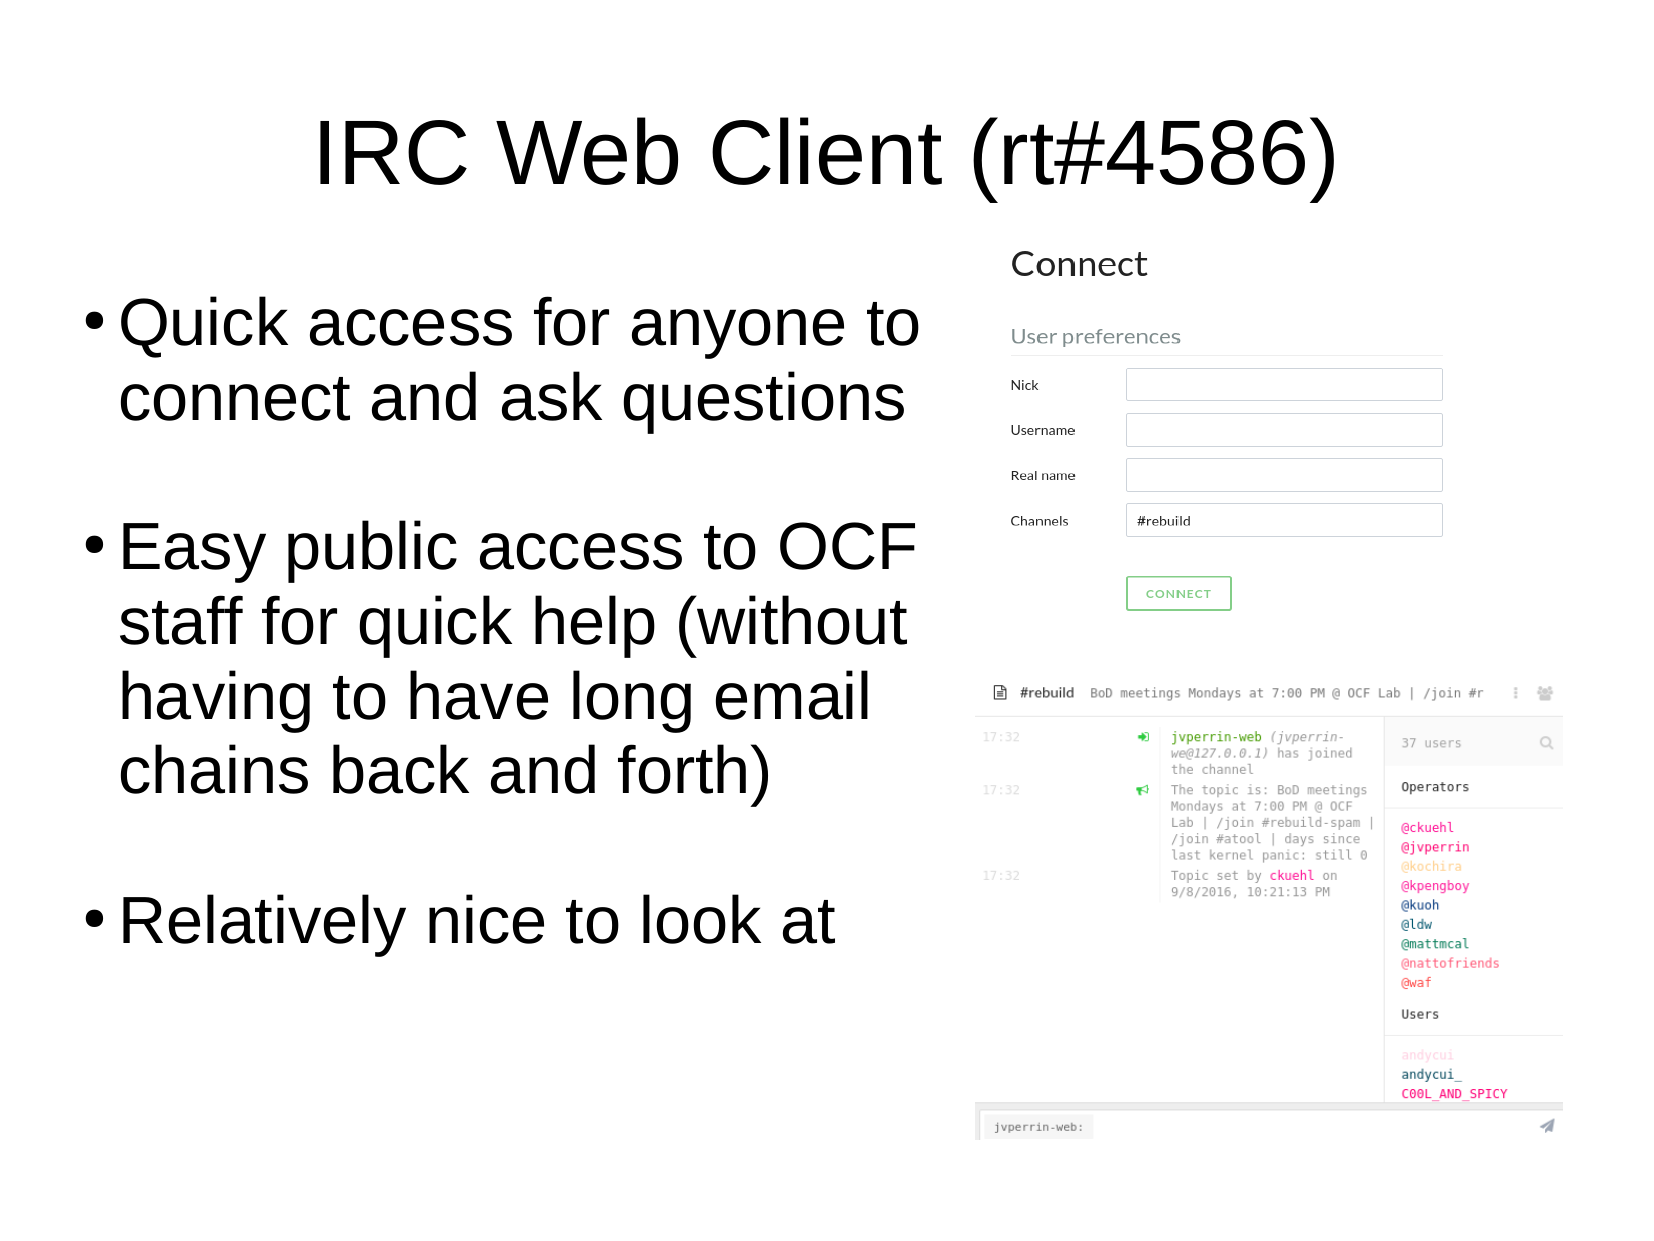

# IRC Web Client (rt#4586)
Quick access for anyone to connect and ask questions
Easy public access to OCF staff for quick help (without having to have long email chains back and forth)
Relatively nice to look at